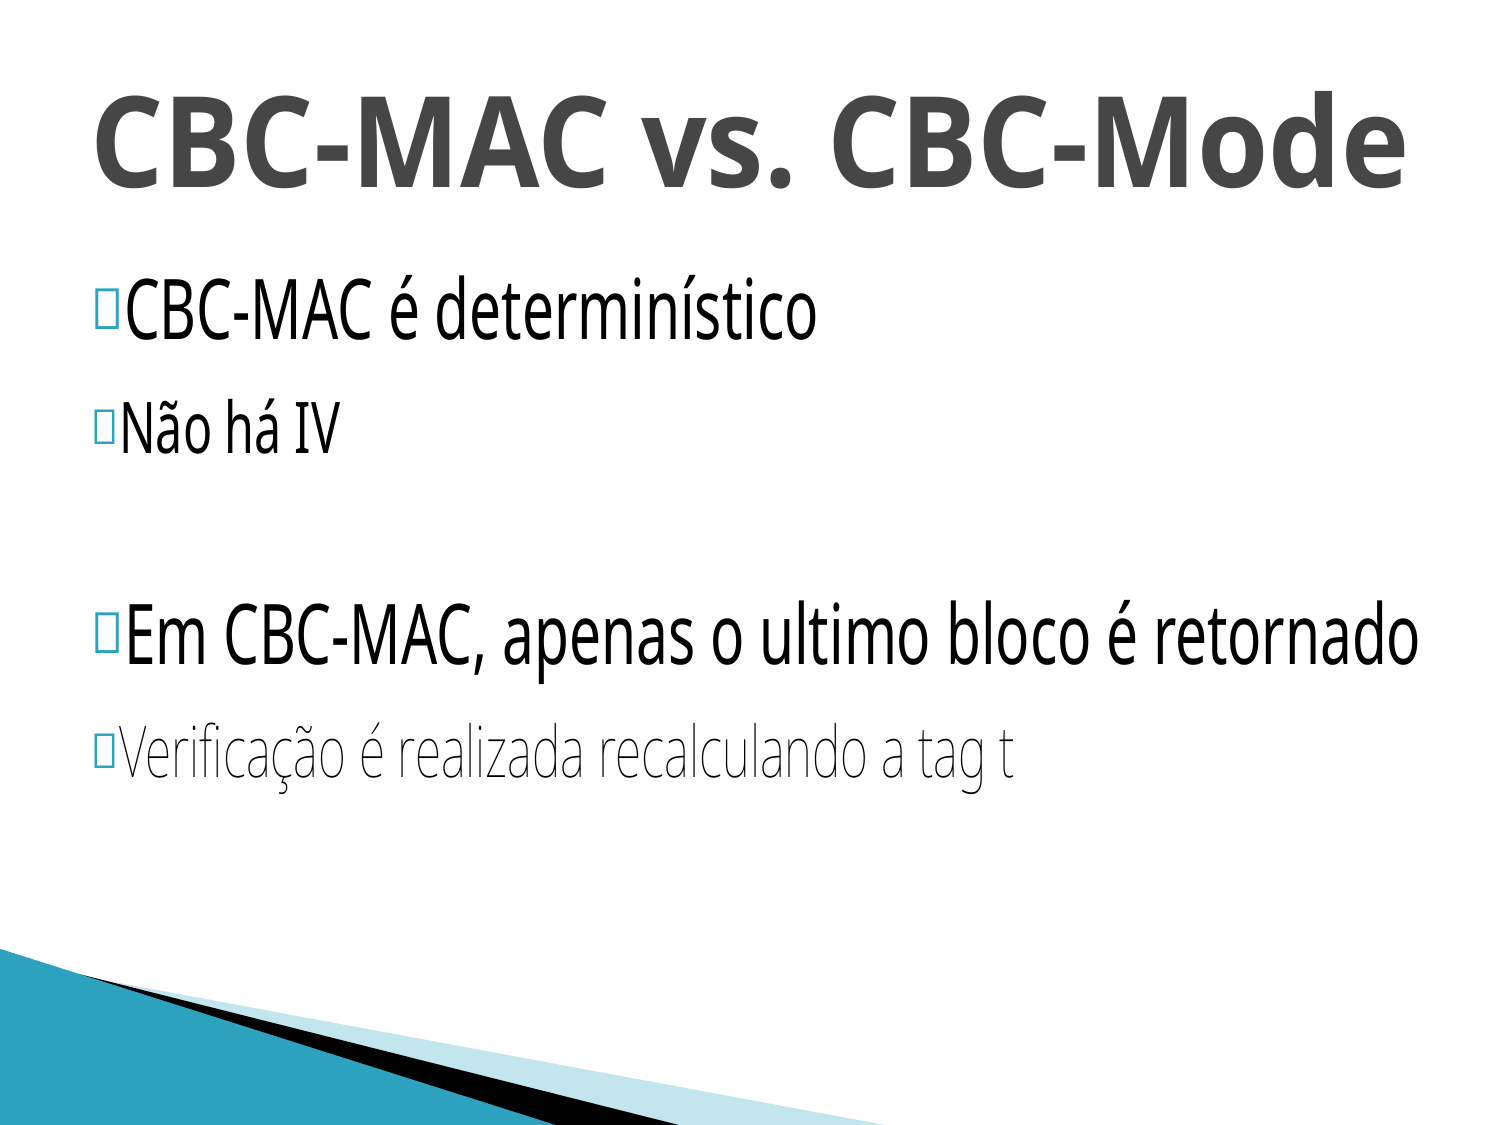

CBC-MAC vs. CBC-Mode
CBC-MAC é determinístico
Não há IV
Em CBC-MAC, apenas o ultimo bloco é retornado
Verificação é realizada recalculando a tag t